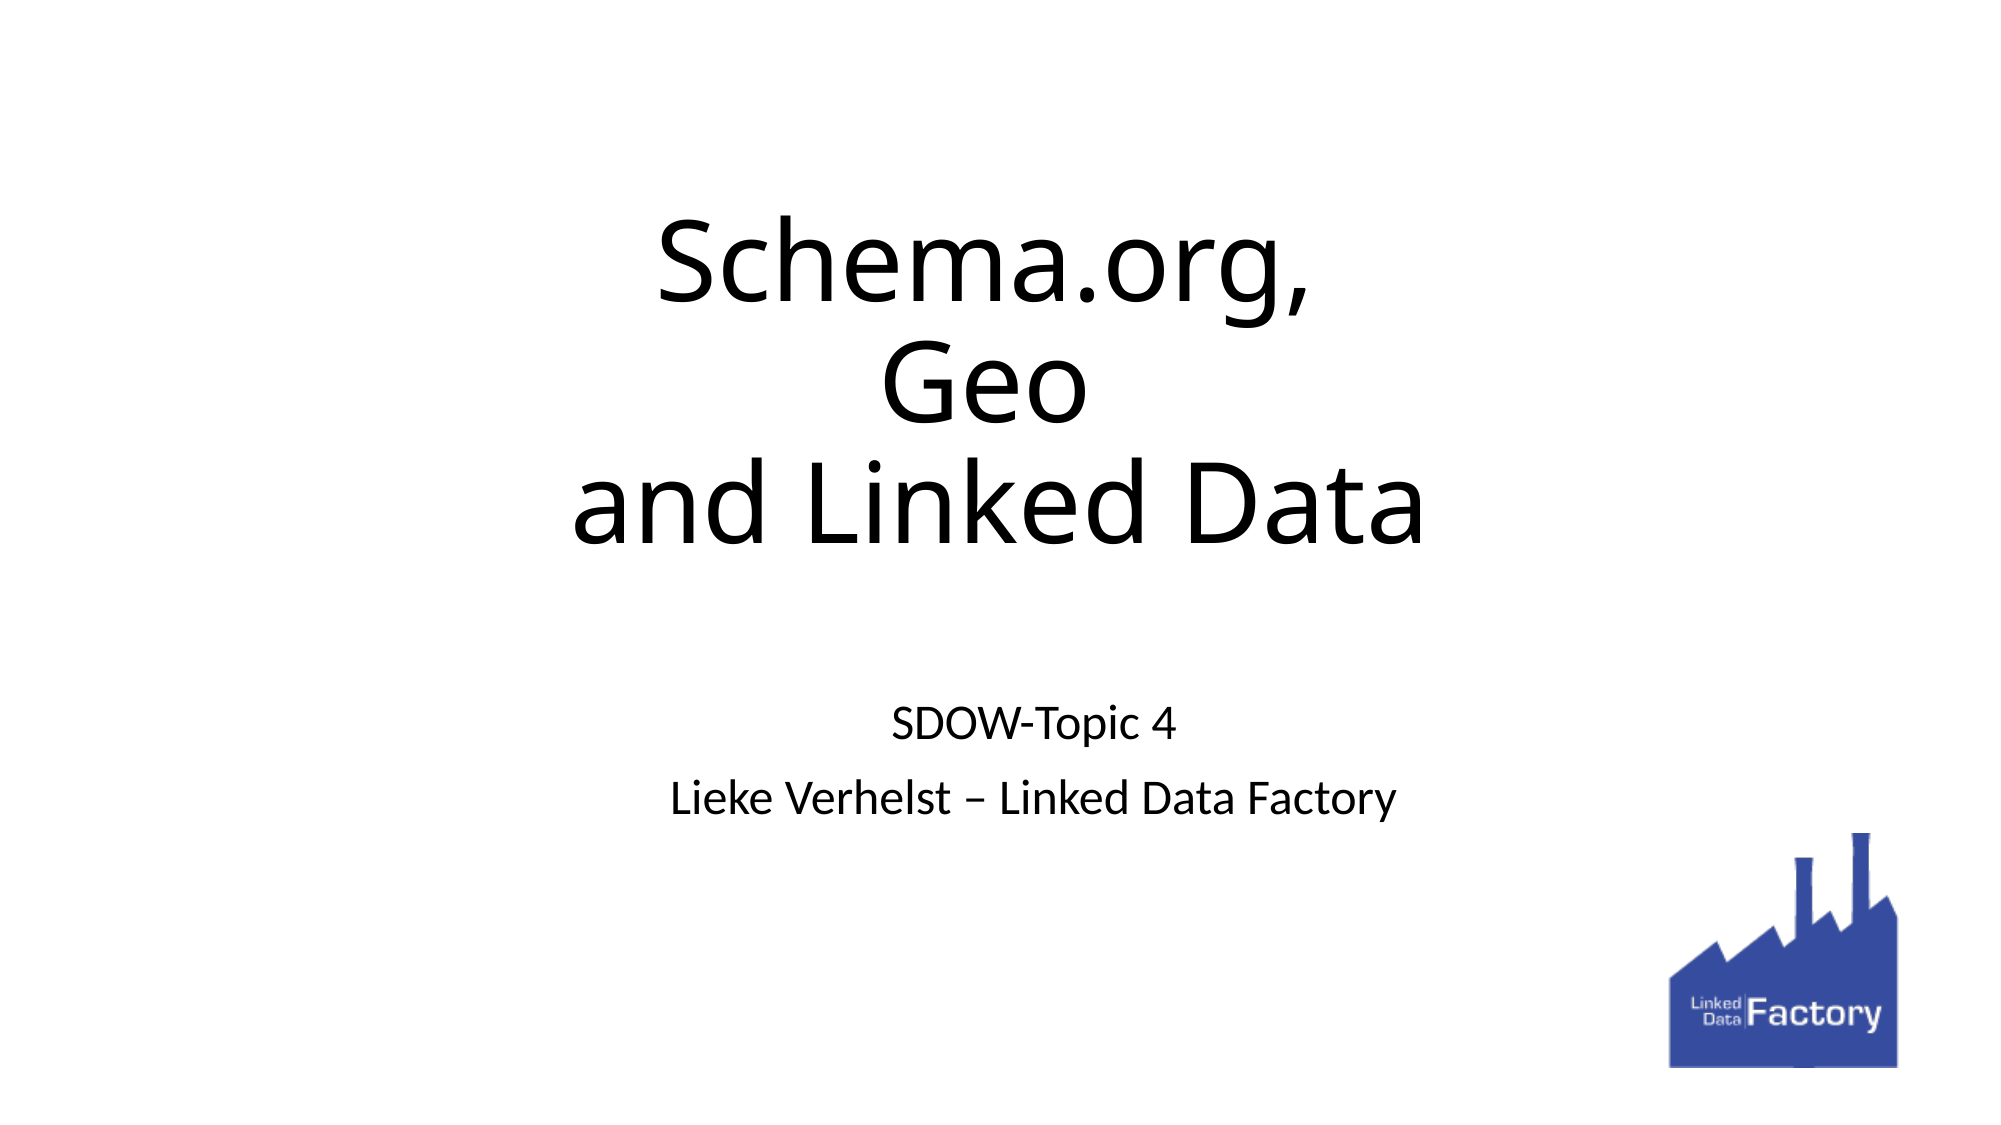

# Schema.org, Geo and Linked Data
SDOW-Topic 4
Lieke Verhelst – Linked Data Factory